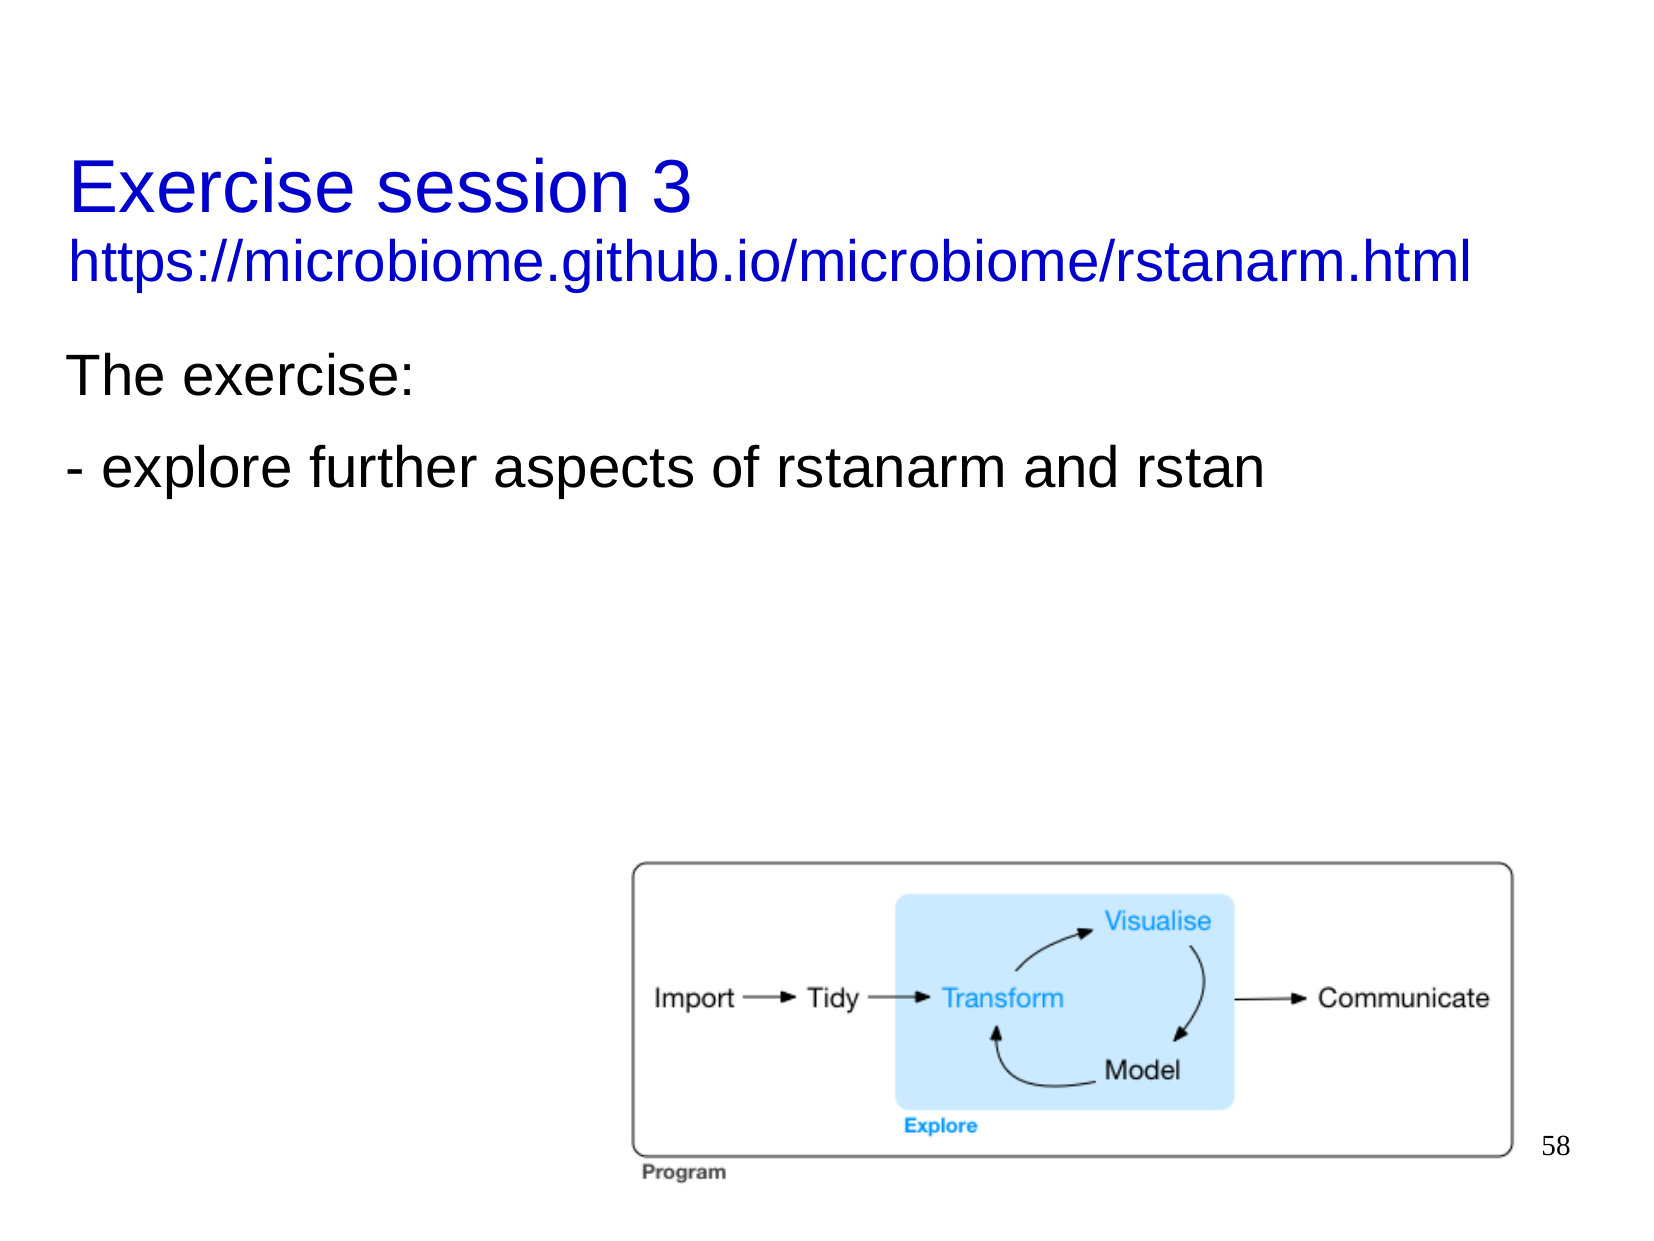

# Exercise session 3 https://microbiome.github.io/microbiome/rstanarm.html
The exercise:
- explore further aspects of rstanarm and rstan
58